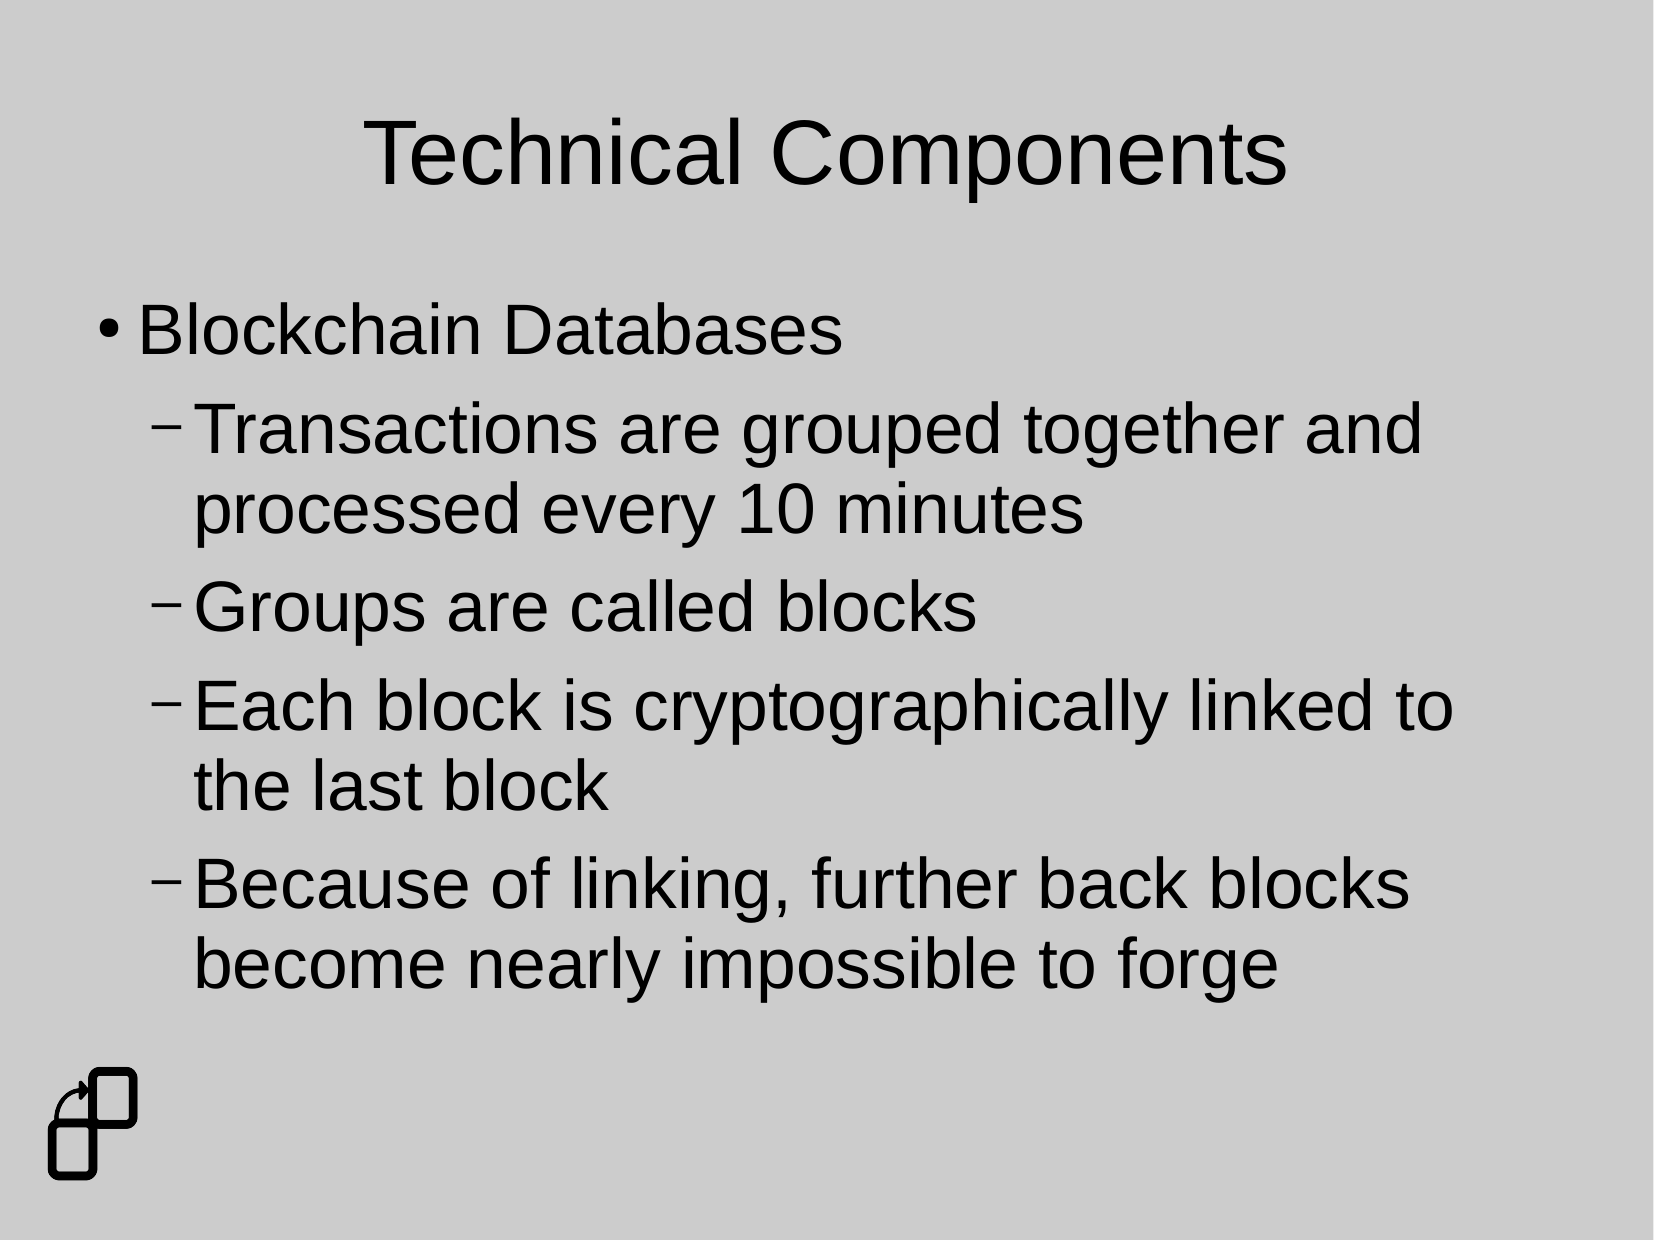

# Technical Components
Blockchain Databases
Transactions are grouped together and processed every 10 minutes
Groups are called blocks
Each block is cryptographically linked to the last block
Because of linking, further back blocks become nearly impossible to forge